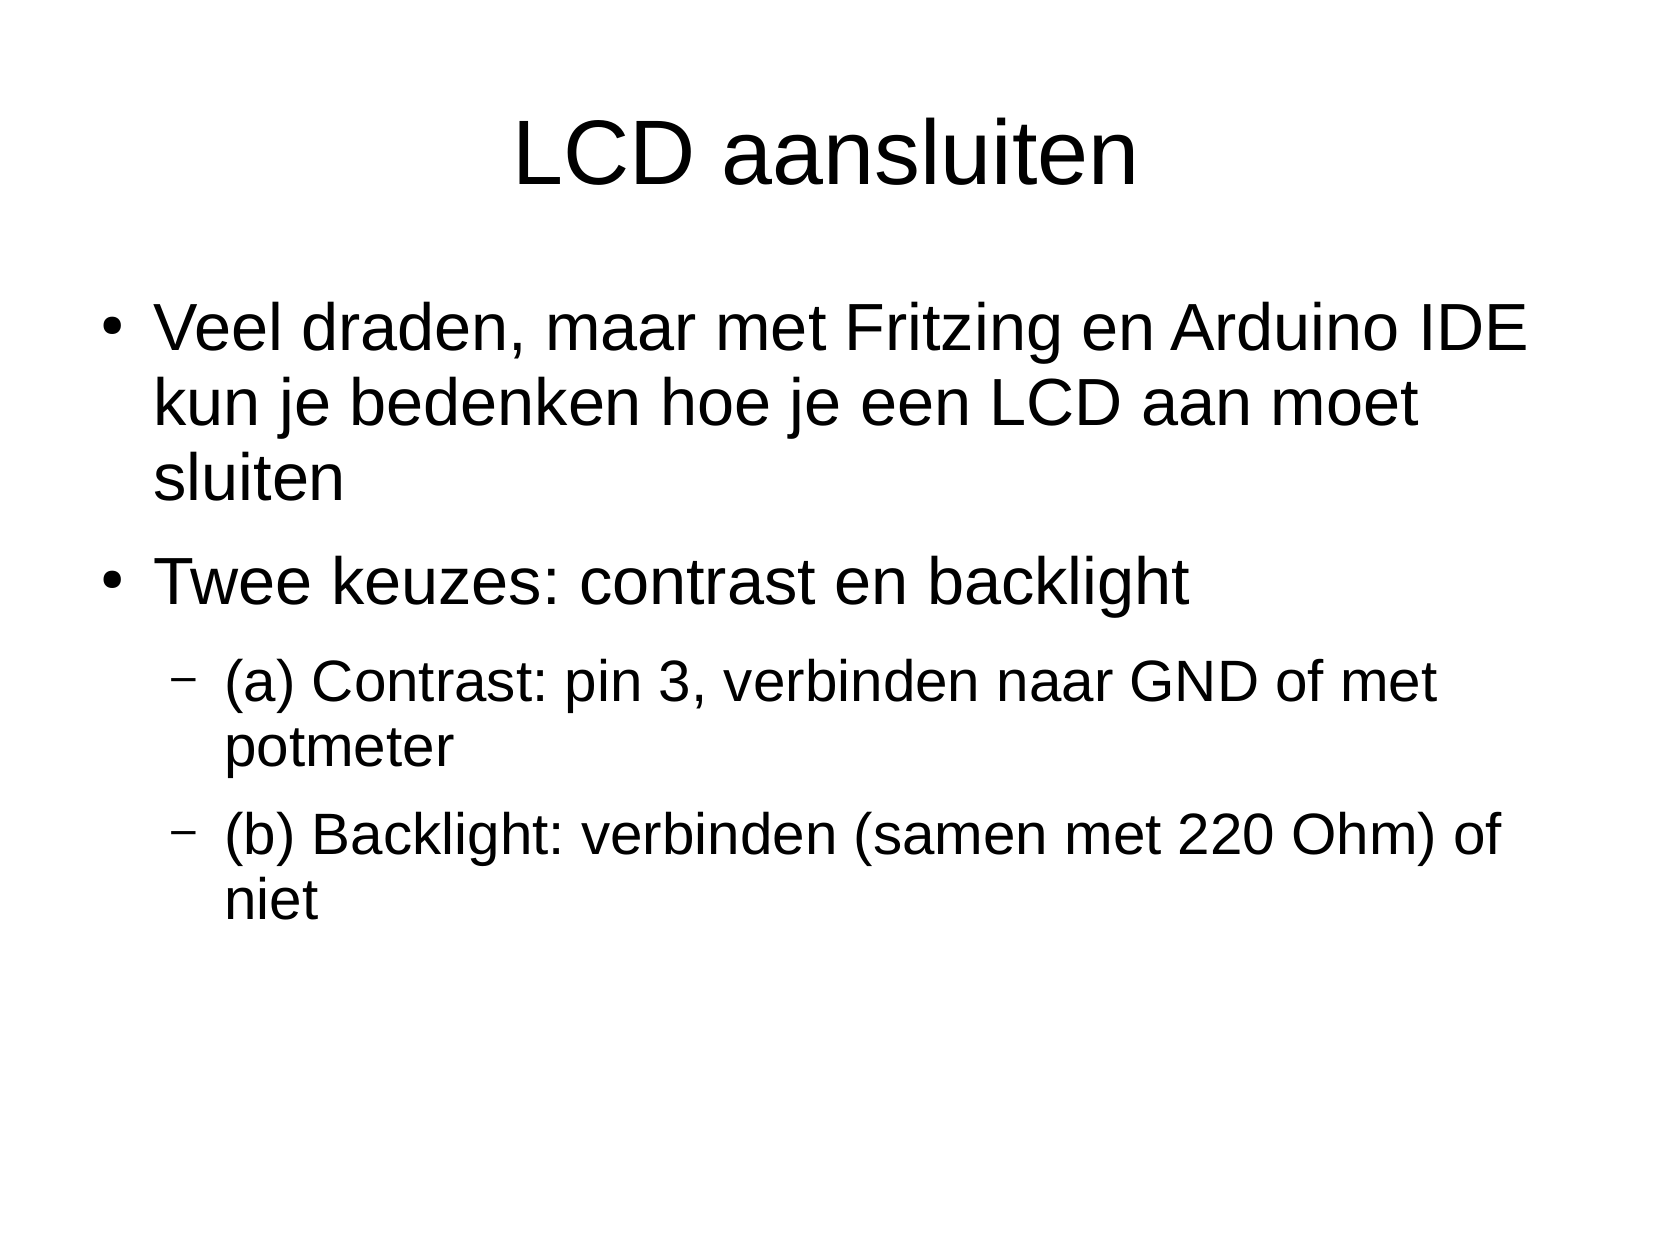

# LCD aansluiten
Veel draden, maar met Fritzing en Arduino IDE kun je bedenken hoe je een LCD aan moet sluiten
Twee keuzes: contrast en backlight
(a) Contrast: pin 3, verbinden naar GND of met potmeter
(b) Backlight: verbinden (samen met 220 Ohm) of niet